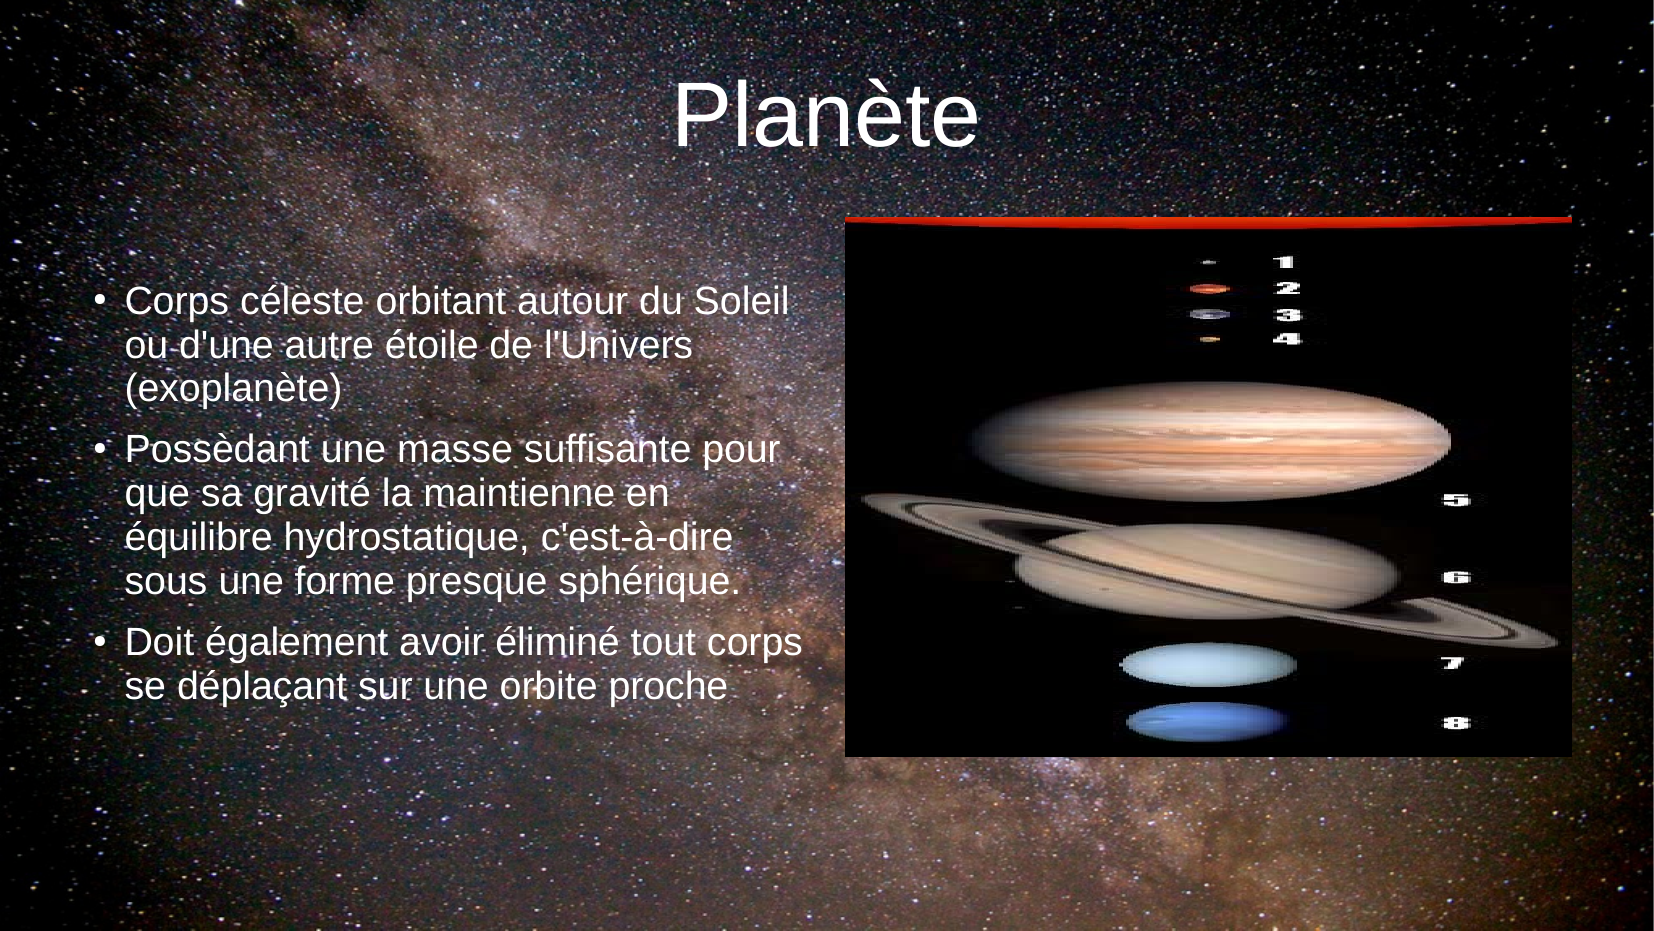

# Planète
Corps céleste orbitant autour du Soleil ou d'une autre étoile de l'Univers (exoplanète)
Possèdant une masse suffisante pour que sa gravité la maintienne en équilibre hydrostatique, c'est-à-dire sous une forme presque sphérique.
Doit également avoir éliminé tout corps se déplaçant sur une orbite proche